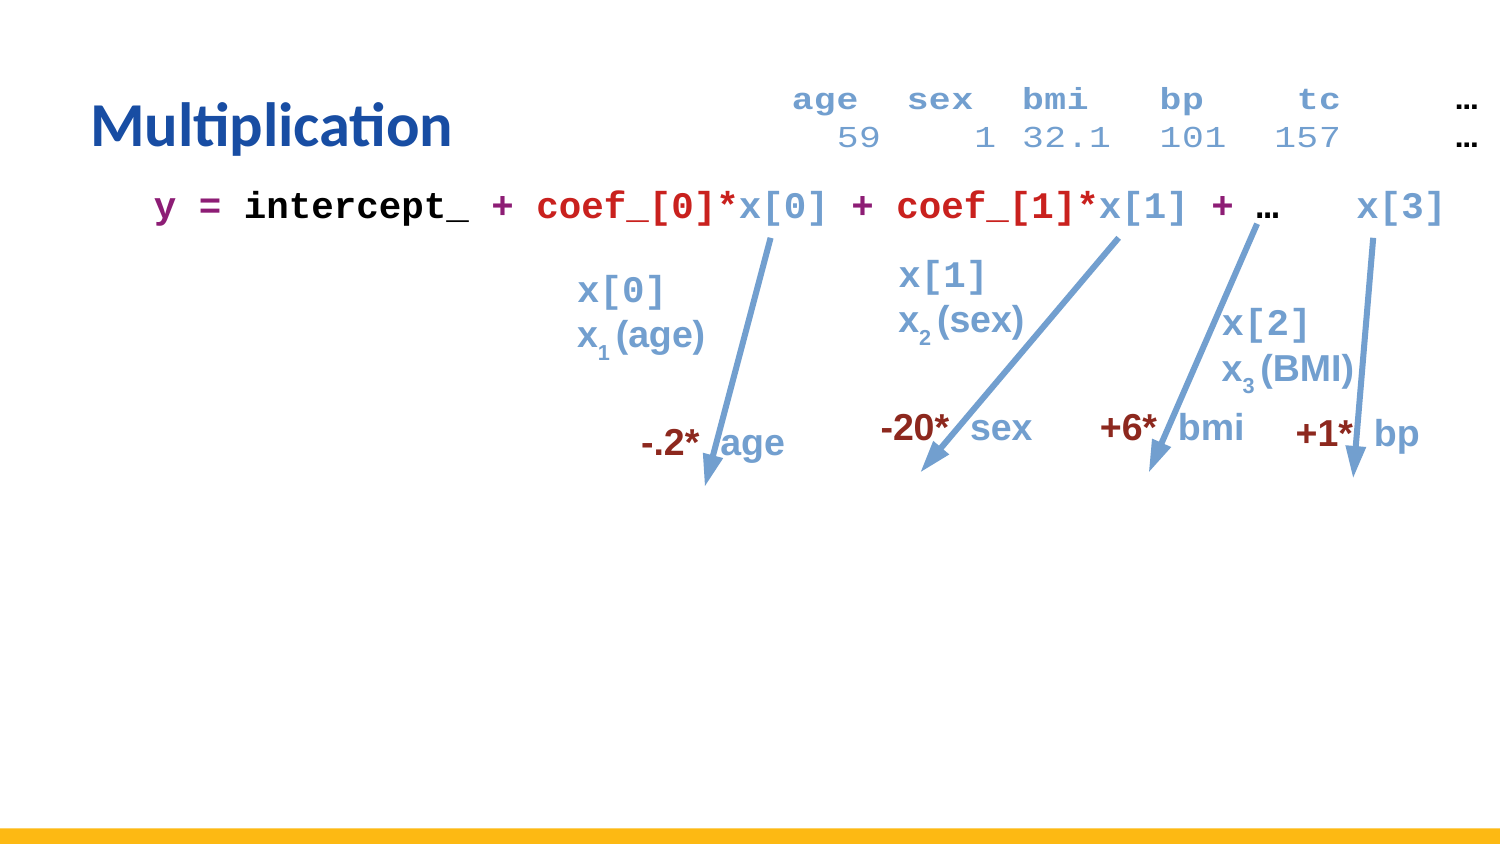

# Multiplication
y = intercept_ + coef_[0]*x[0] + coef_[1]*x[1] + …
x[3]
x[1]
x2 (sex)
x[0]
x1 (age)
x[2]
x3 (BMI)
+6* bmi
-20* sex
+1* bp
-.2* age